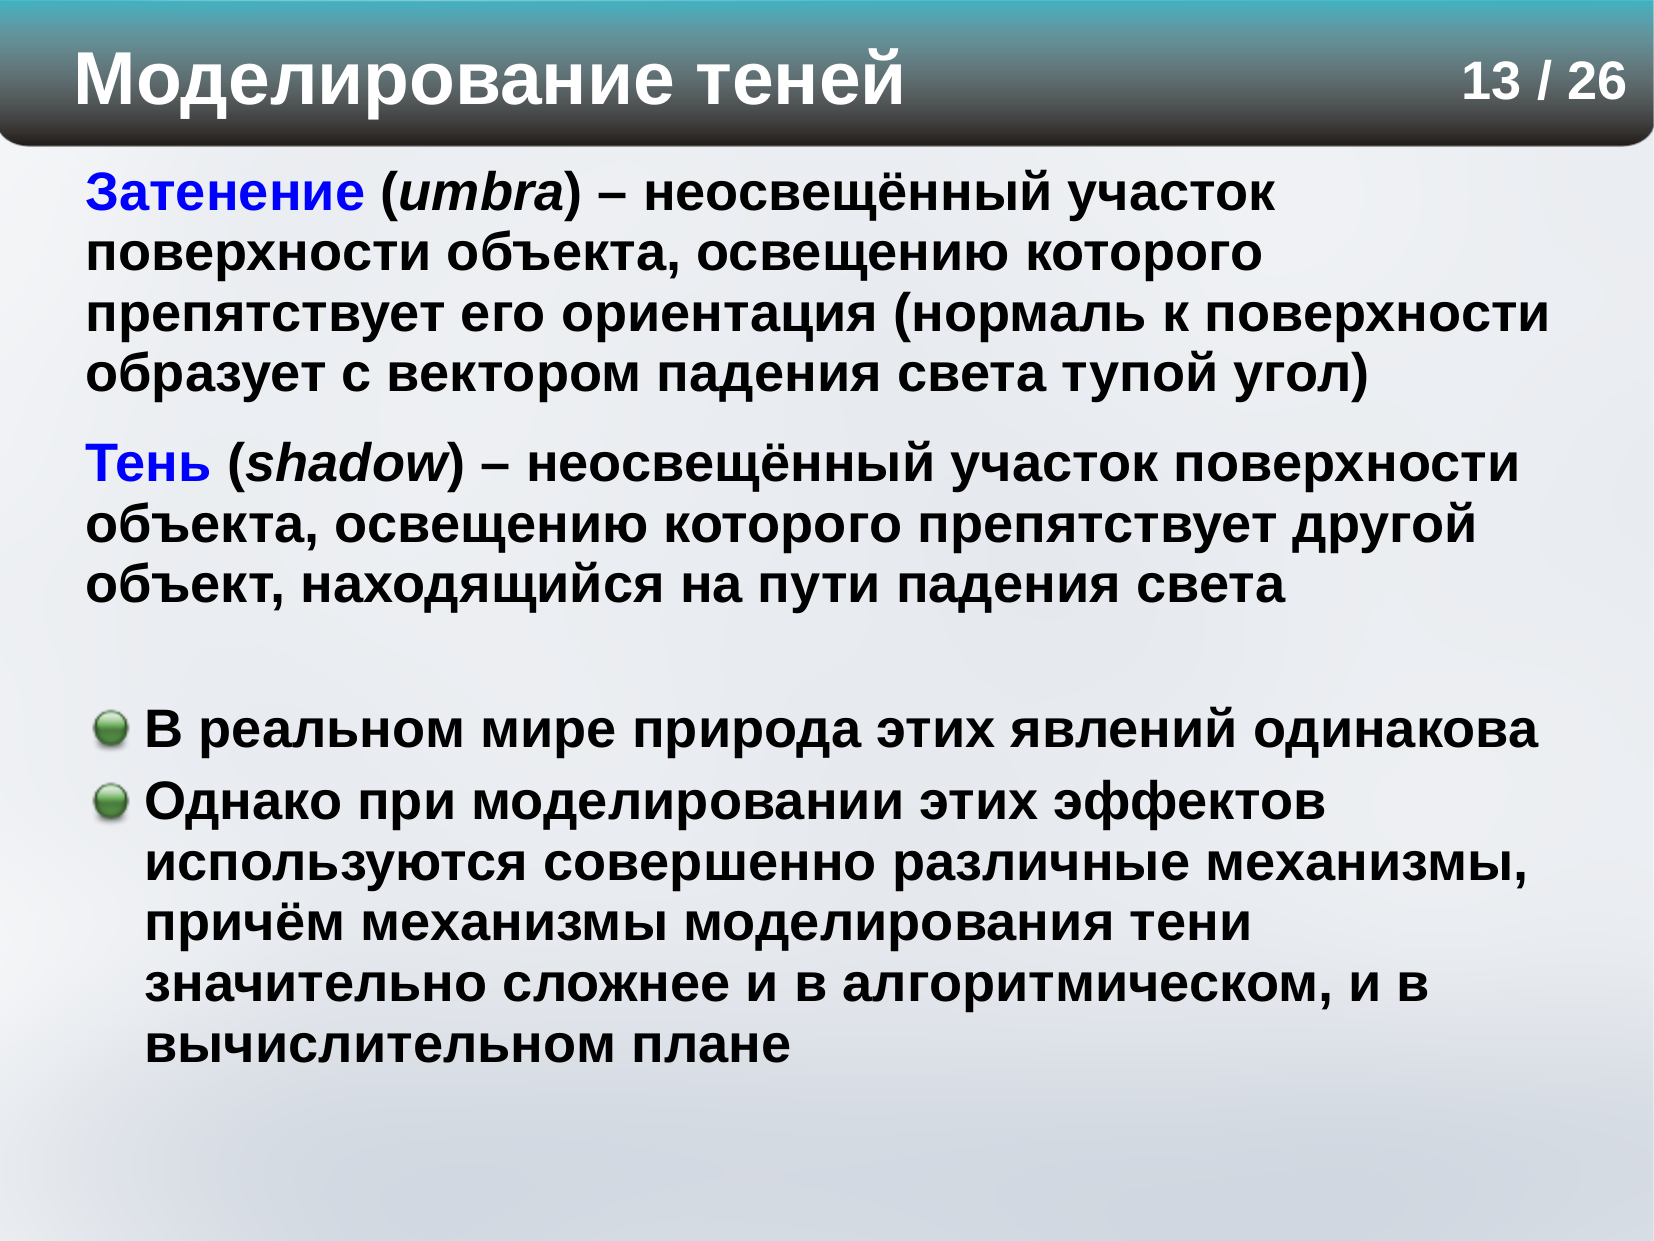

Моделирование теней
Затенение (umbra) – неосвещённый участок поверхности объекта, освещению которого препятствует его ориентация (нормаль к поверхности образует с вектором падения света тупой угол)
Тень (shadow) – неосвещённый участок поверхности объекта, освещению которого препятствует другой объект, находящийся на пути падения света
В реальном мире природа этих явлений одинакова
Однако при моделировании этих эффектов используются совершенно различные механизмы, причём механизмы моделирования тени значительно сложнее и в алгоритмическом, и в вычислительном плане